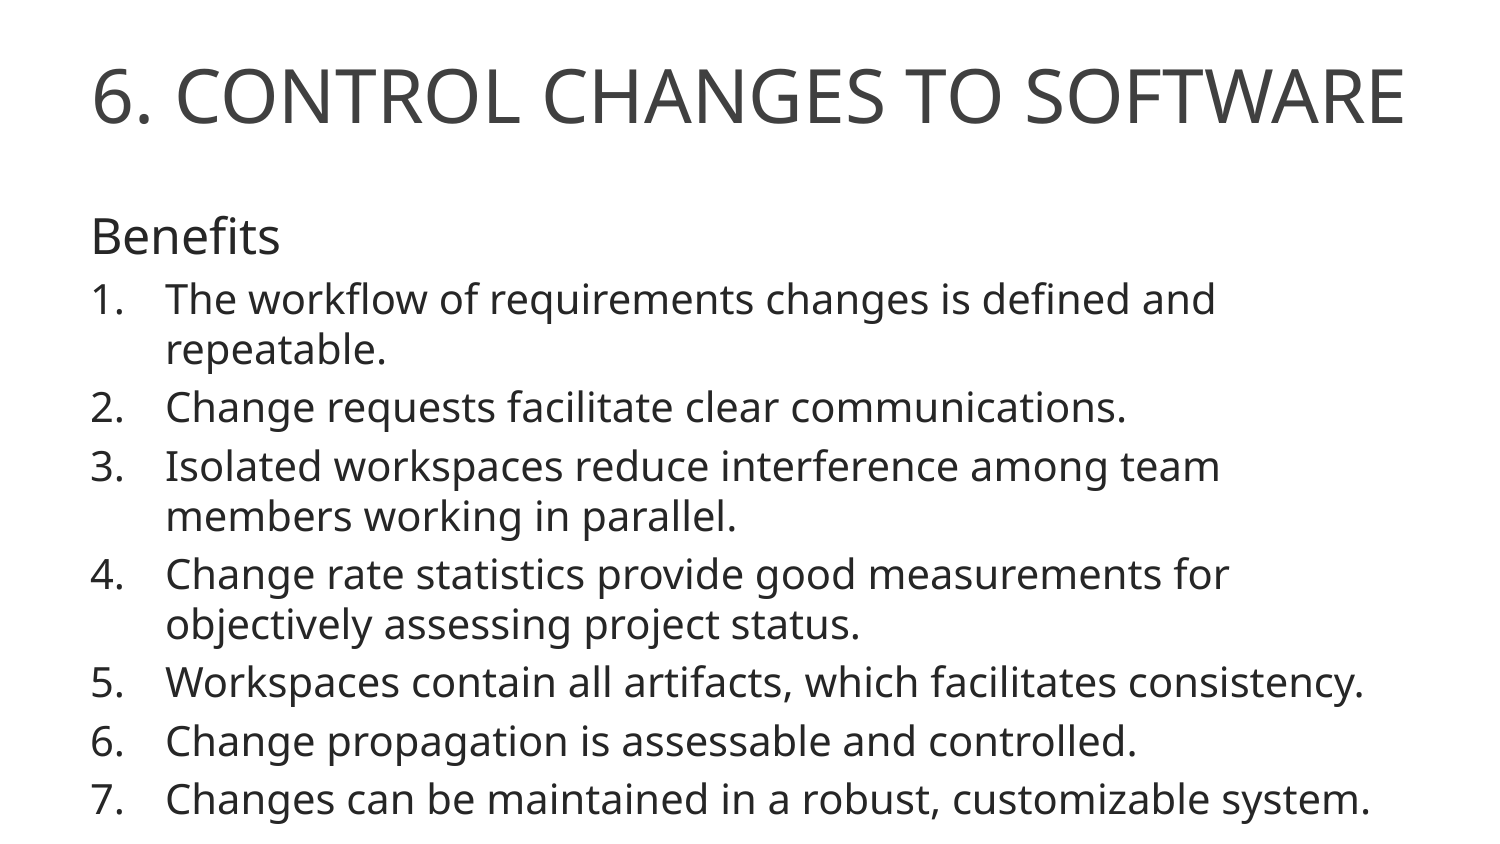

6. Control changes to software
# Benefits
The workflow of requirements changes is defined and repeatable.
Change requests facilitate clear communications.
Isolated workspaces reduce interference among team members working in parallel.
Change rate statistics provide good measurements for objectively assessing project status.
Workspaces contain all artifacts, which facilitates consistency.
Change propagation is assessable and controlled.
Changes can be maintained in a robust, customizable system.